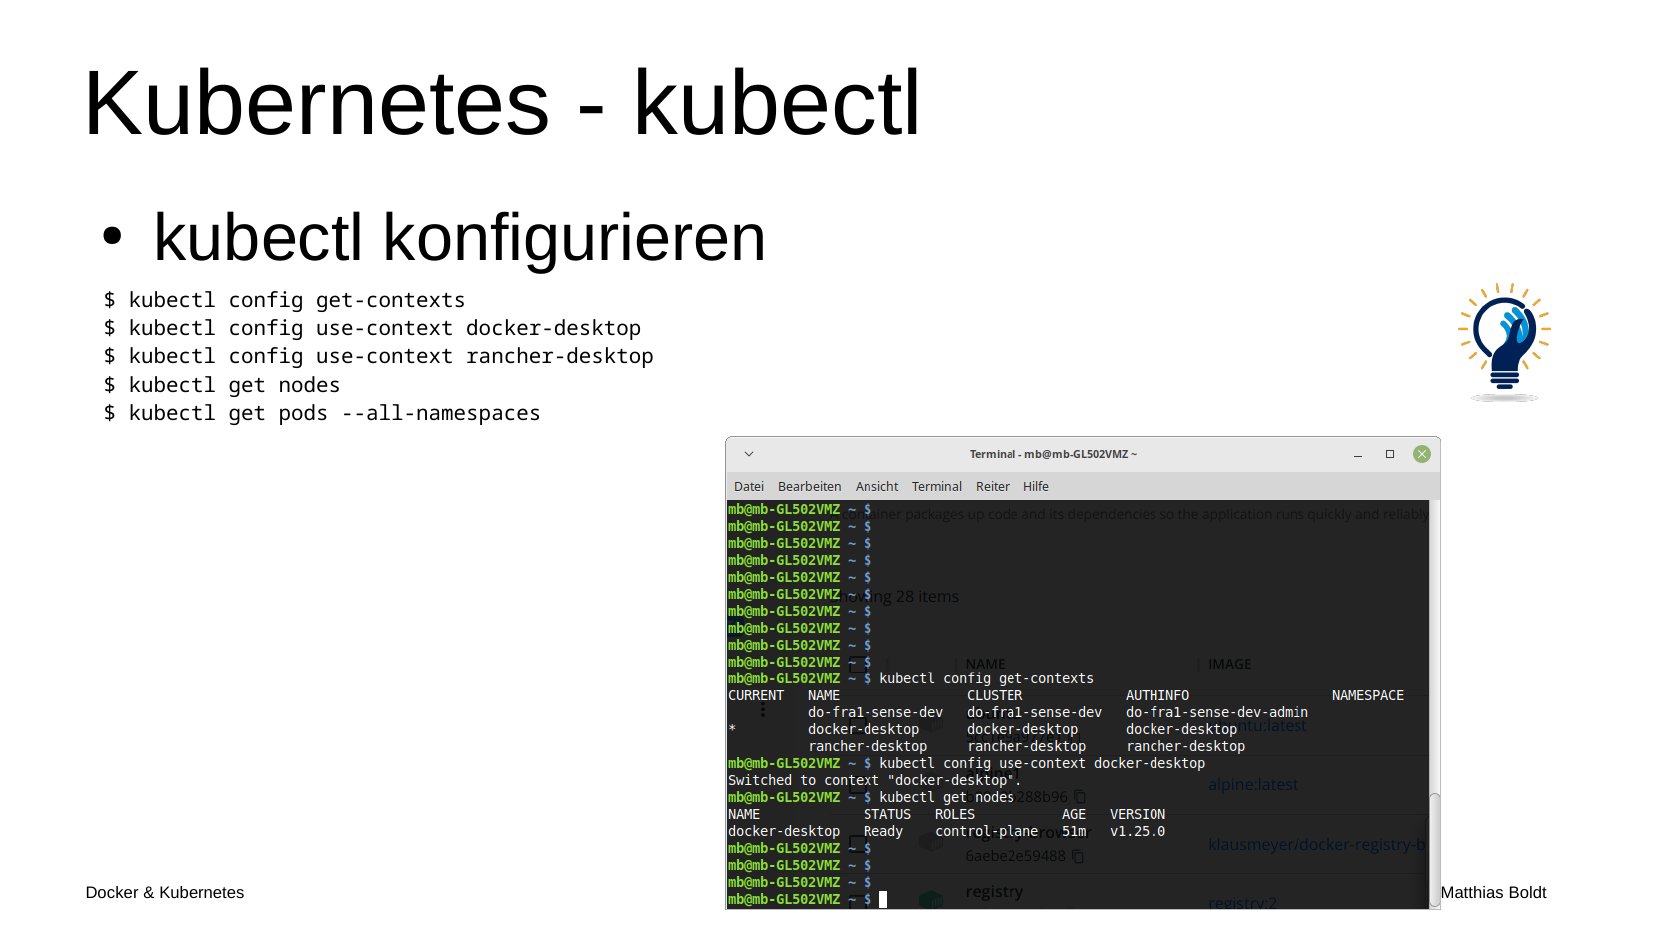

# Kubernetes - kubectl
kubectl konfigurieren
$ kubectl config get-contexts
$ kubectl config use-context docker-desktop
$ kubectl config use-context rancher-desktop
$ kubectl get nodes
$ kubectl get pods --all-namespaces
Docker & Kubernetes																Dr. Matthias Boldt